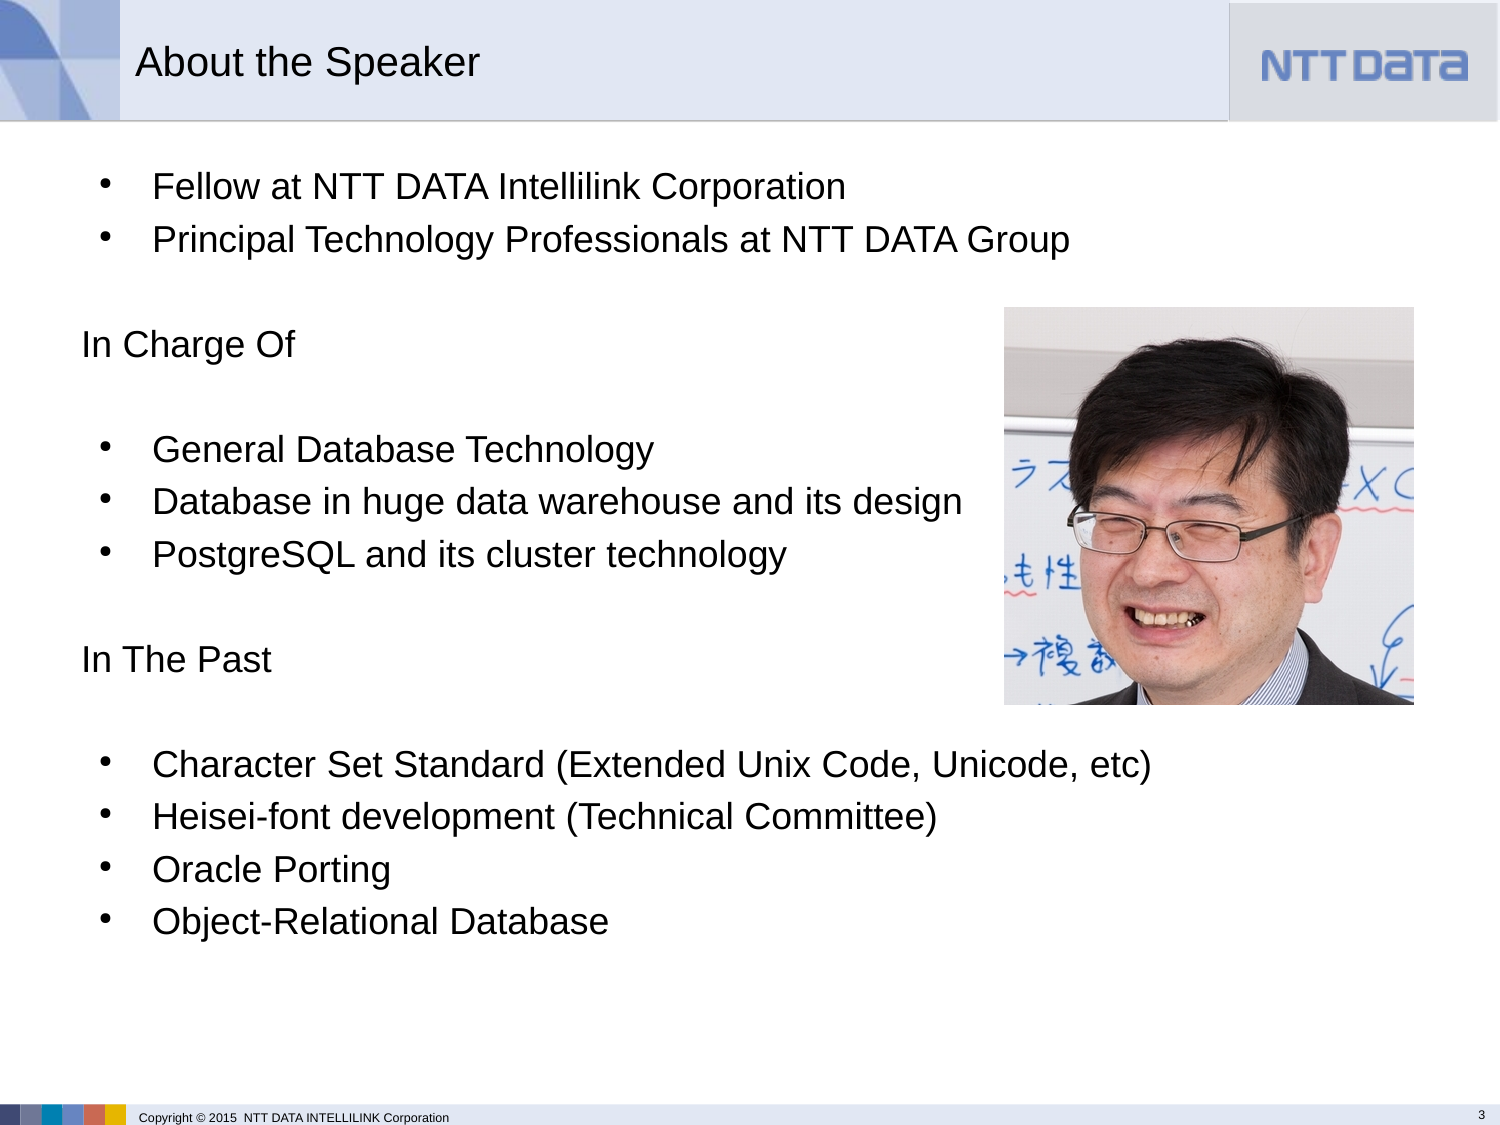

About the Speaker
# Fellow at NTT DATA Intellilink Corporation
Principal Technology Professionals at NTT DATA Group
In Charge Of
General Database Technology
Database in huge data warehouse and its design
PostgreSQL and its cluster technology
In The Past
Character Set Standard (Extended Unix Code, Unicode, etc)
Heisei-font development (Technical Committee)
Oracle Porting
Object-Relational Database